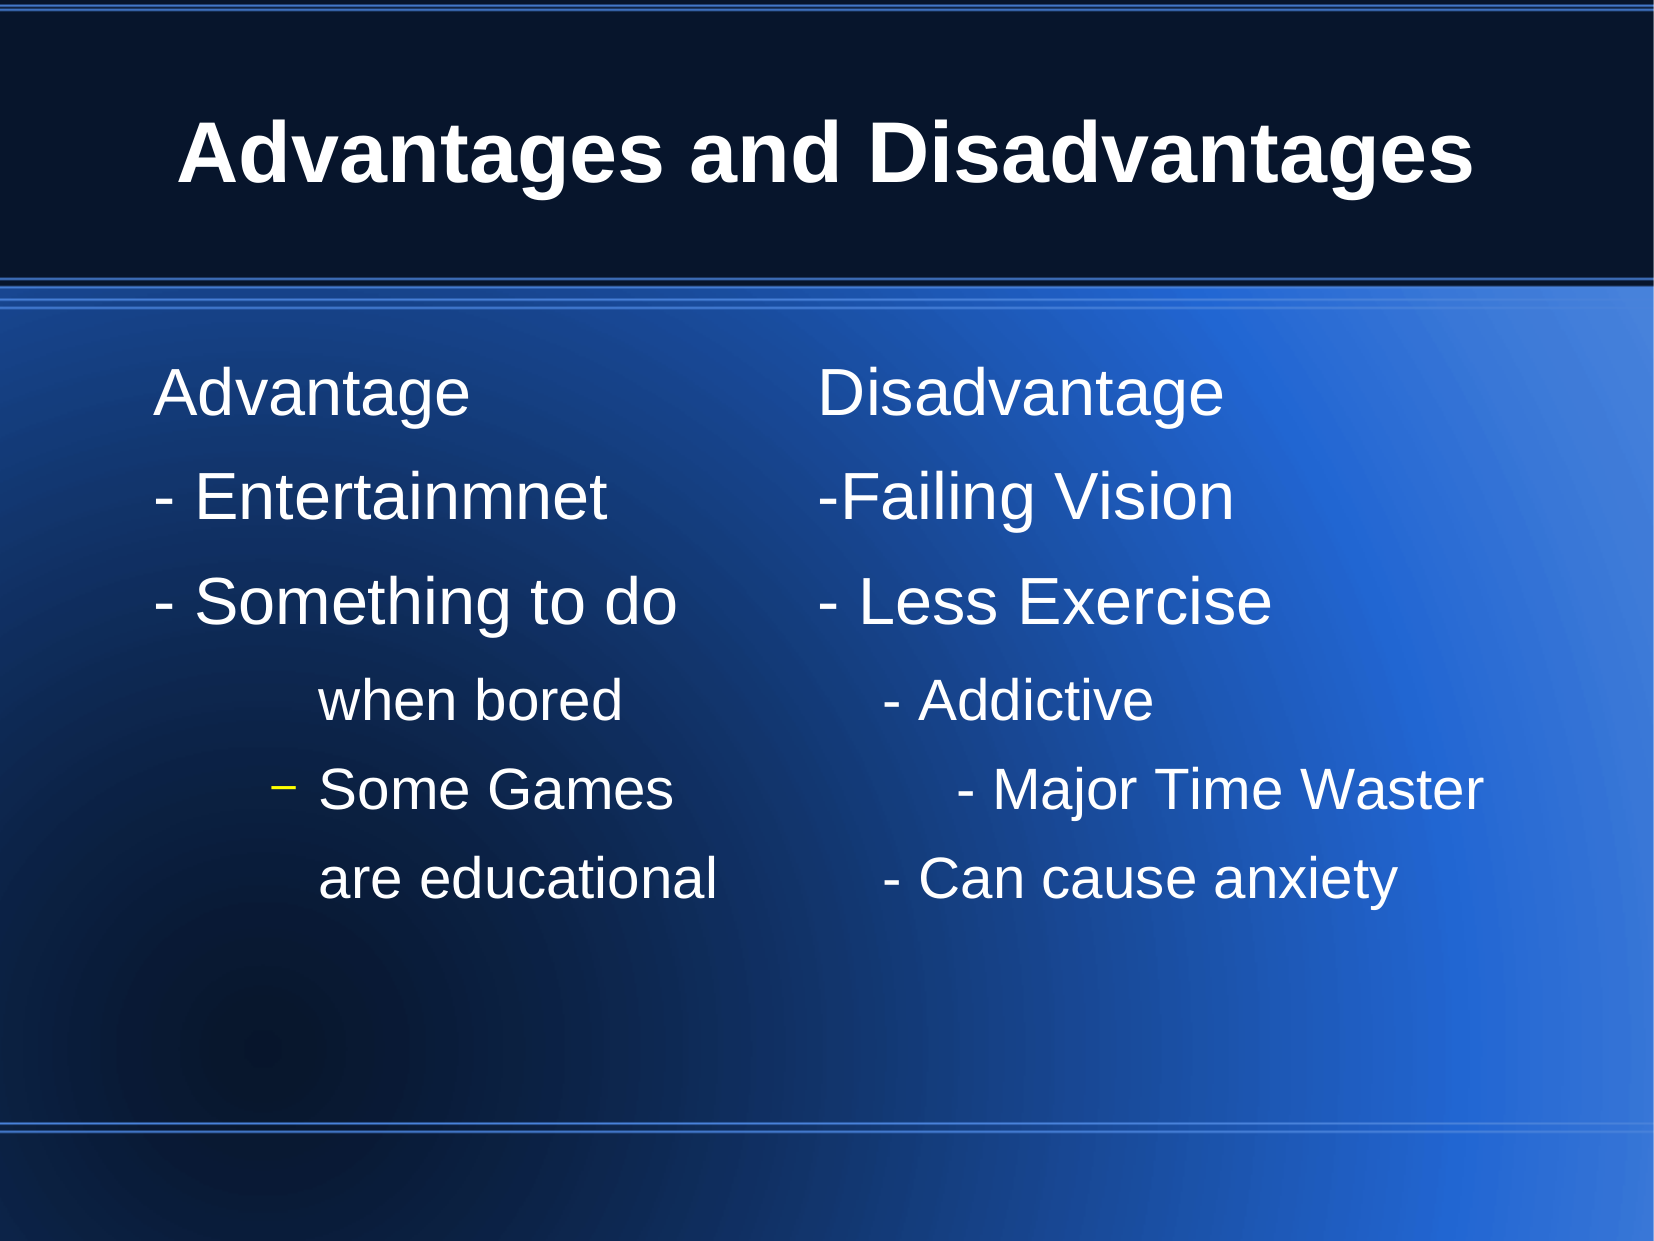

# Advantages and Disadvantages
Advantage					Disadvantage
- Entertainmnet			-Failing Vision
- Something to do		- Less Exercise
when bored				- Addictive
Some Games				- Major Time Waster
are educational			- Can cause anxiety